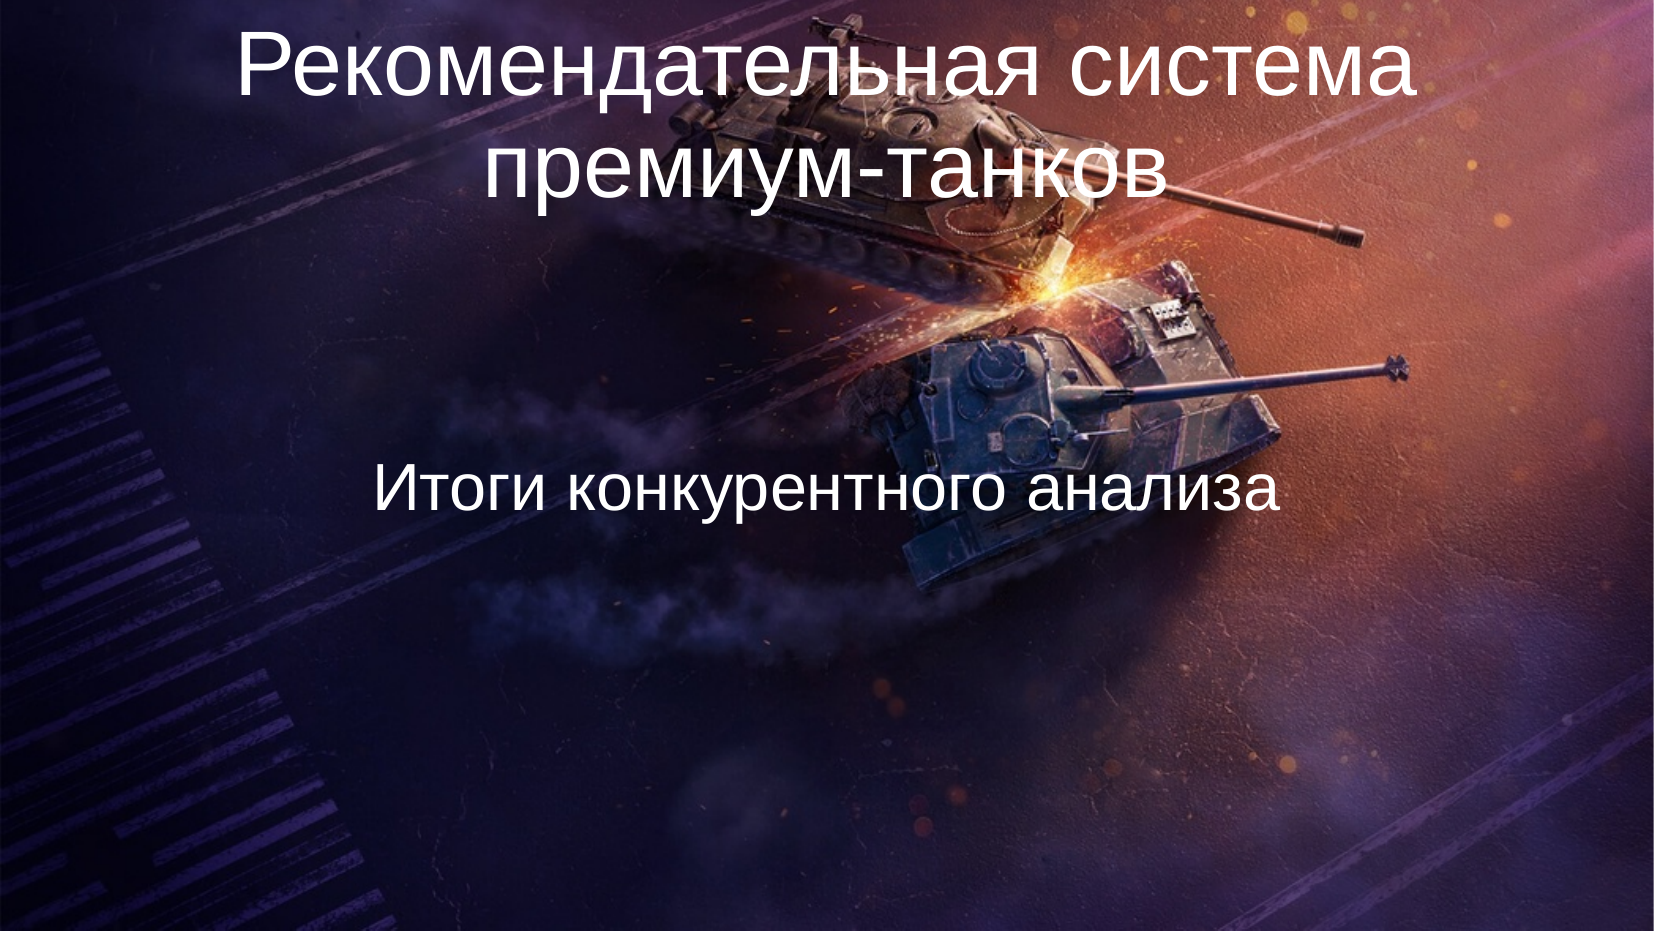

# Рекомендательная система премиум-танков
Итоги конкурентного анализа